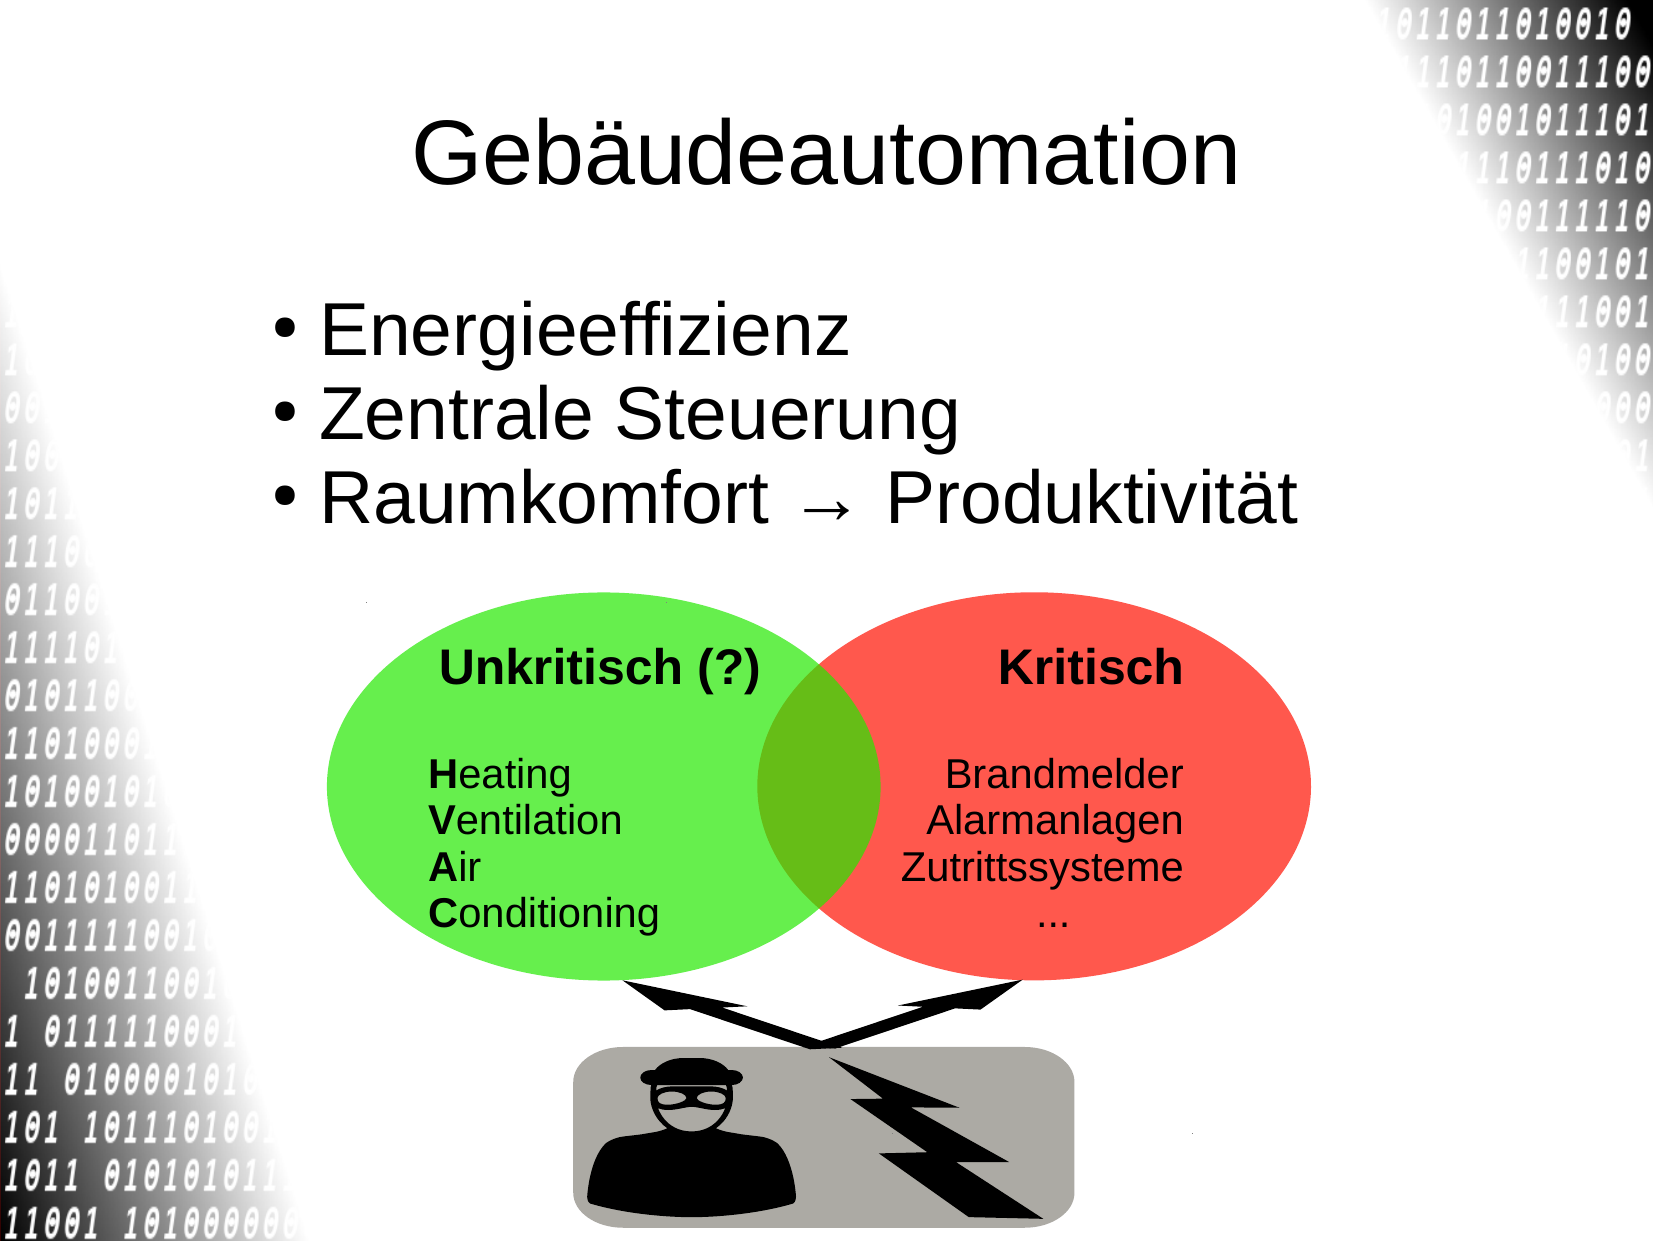

# Gebäudeautomation
 Energieeffizienz
 Zentrale Steuerung
 Raumkomfort → Produktivität
 Unkritisch (?)
Heating
Ventilation
Air
Conditioning
Kritisch
Brandmelder
Alarmanlagen
Zutrittssysteme
 ...